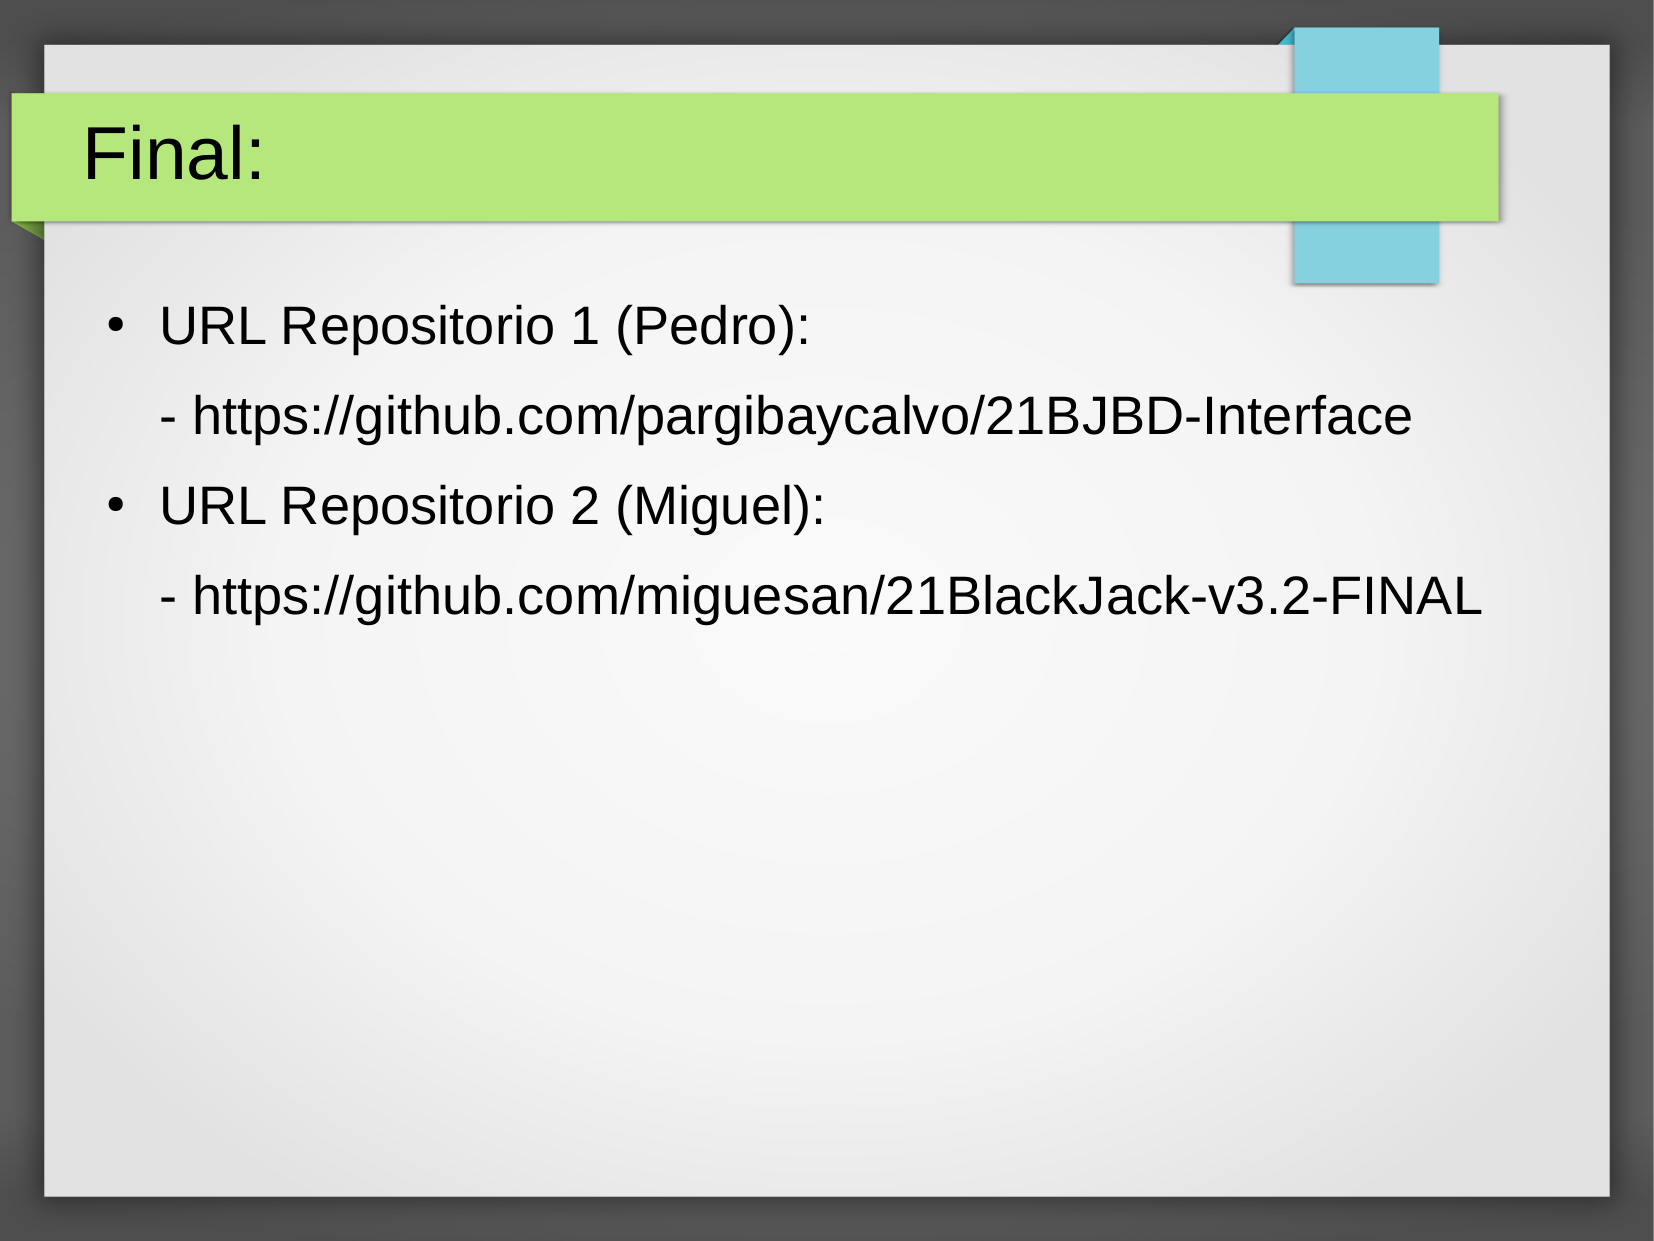

# Final:
URL Repositorio 1 (Pedro):
- https://github.com/pargibaycalvo/21BJBD-Interface
URL Repositorio 2 (Miguel):
- https://github.com/miguesan/21BlackJack-v3.2-FINAL